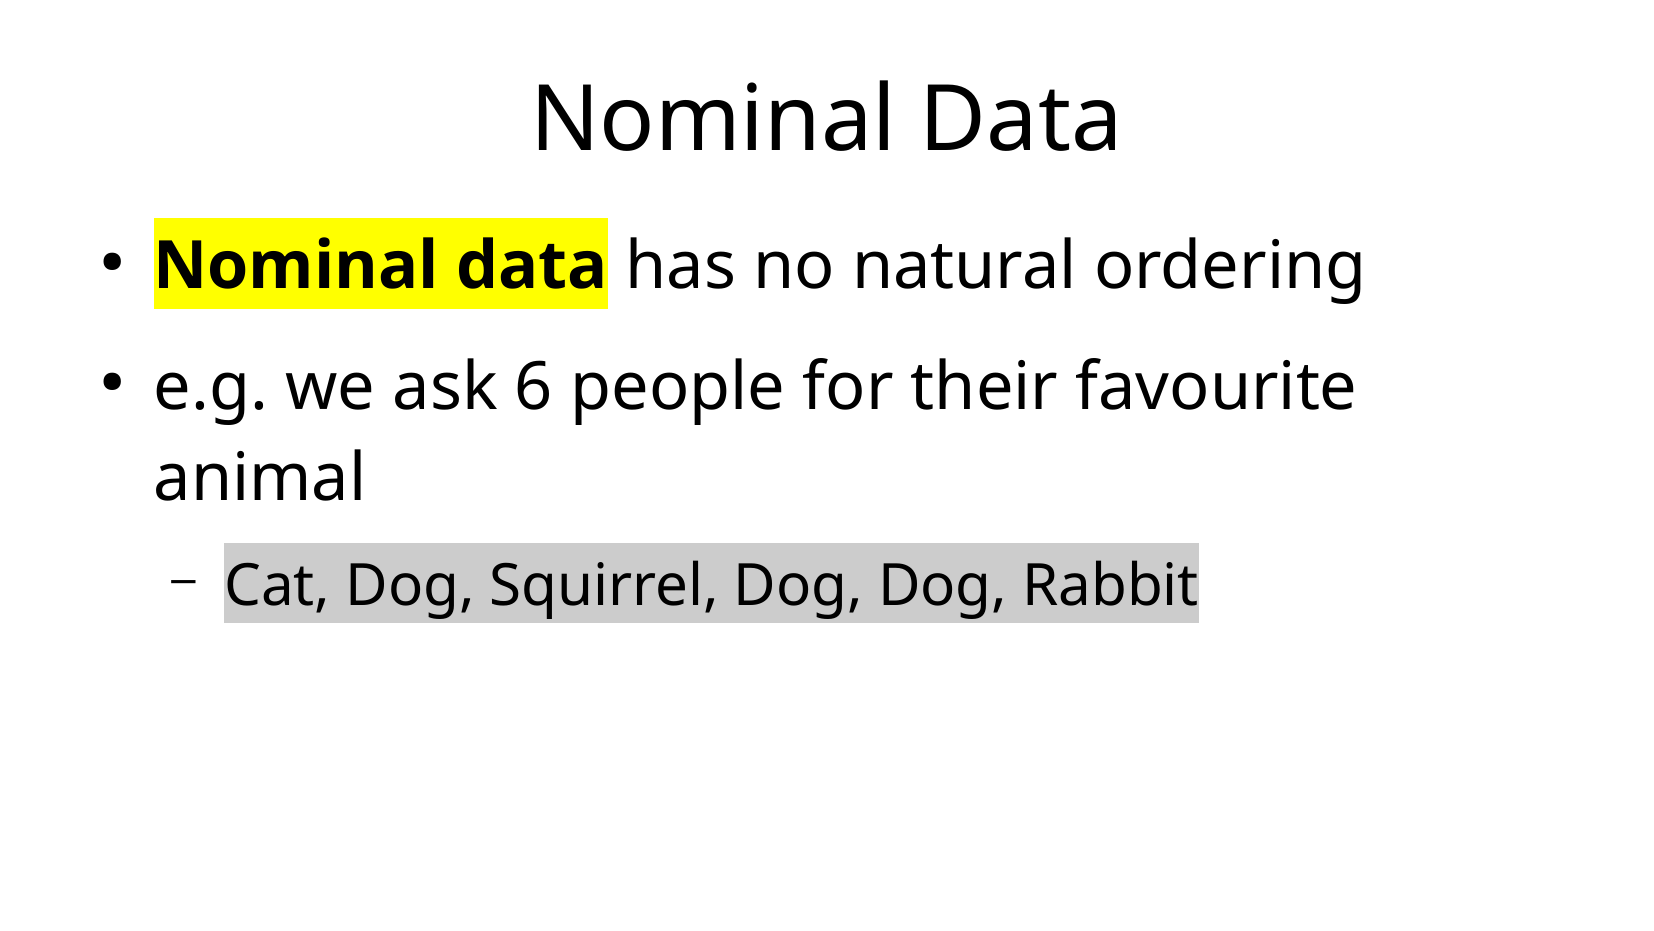

# Nominal Data
Nominal data has no natural ordering
e.g. we ask 6 people for their favourite animal
Cat, Dog, Squirrel, Dog, Dog, Rabbit